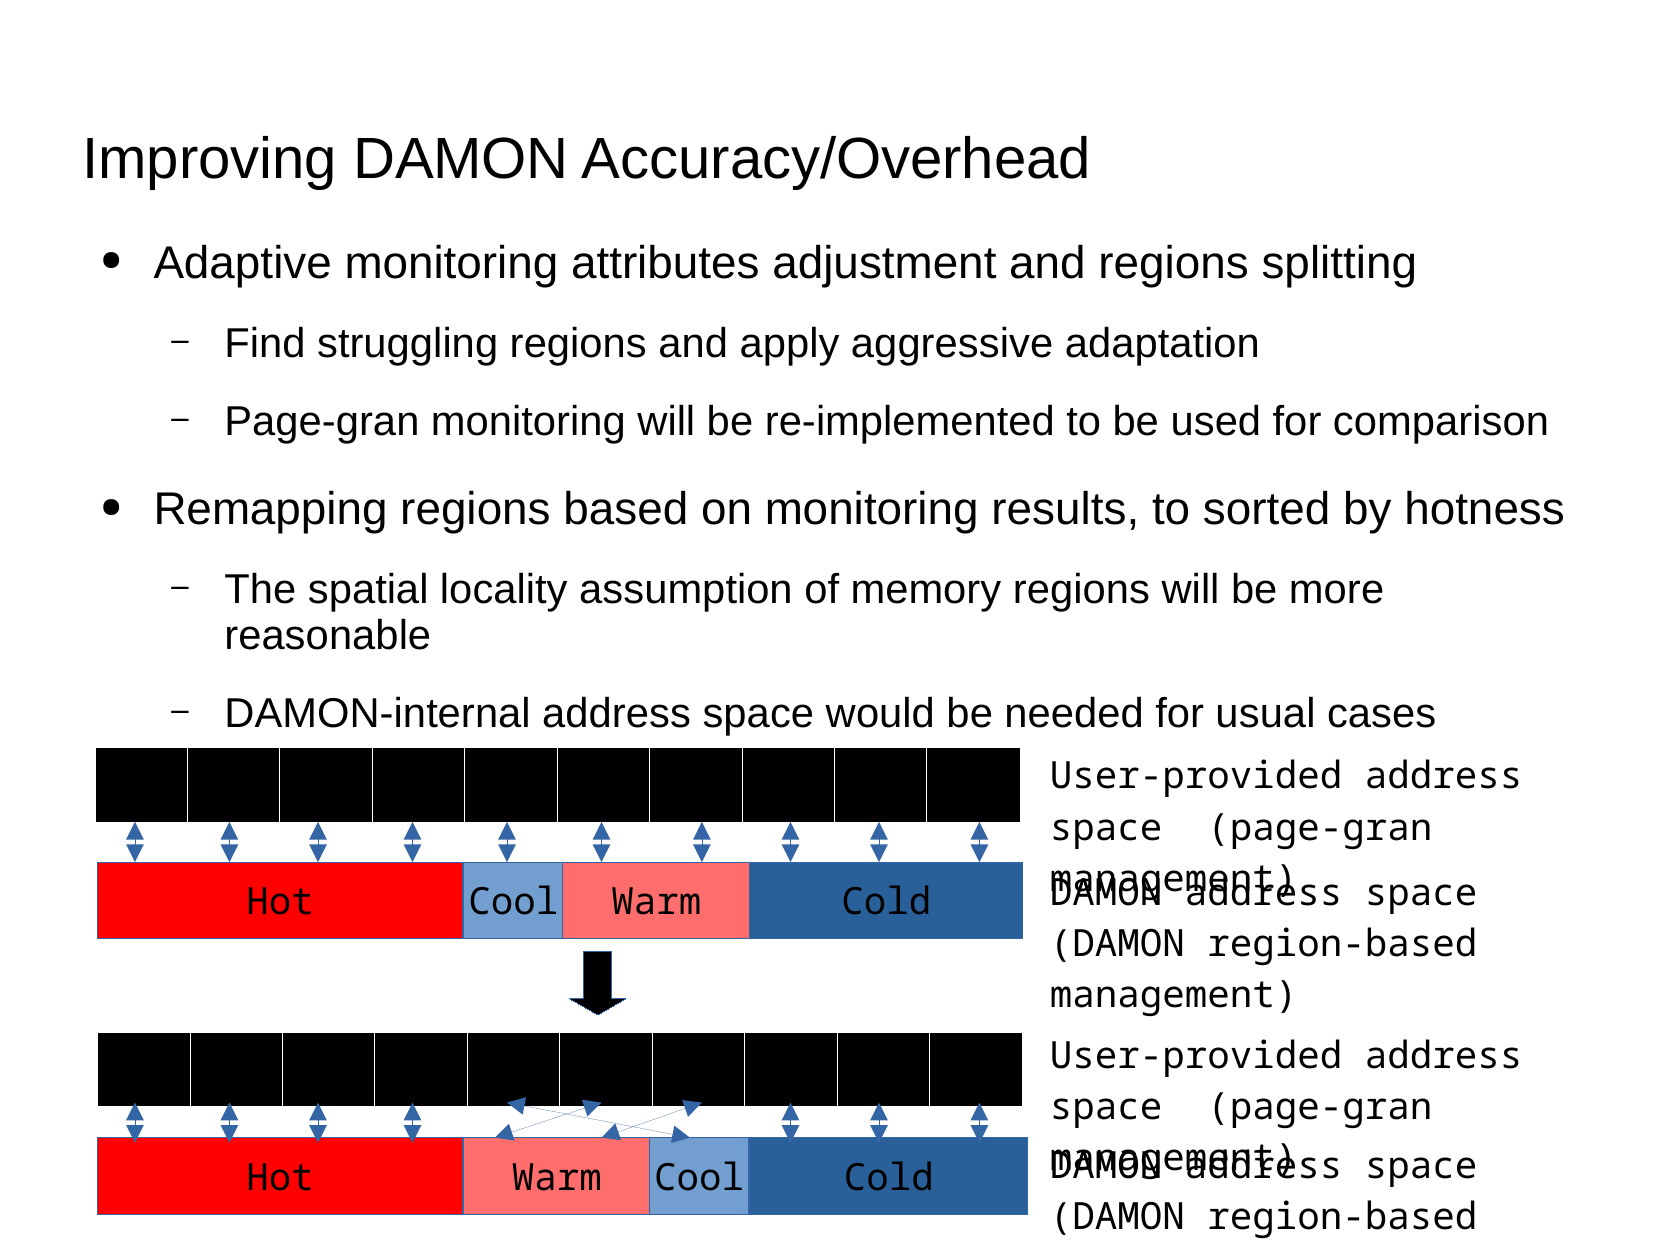

# Improving DAMON Accuracy/Overhead
Adaptive monitoring attributes adjustment and regions splitting
Find struggling regions and apply aggressive adaptation
Page-gran monitoring will be re-implemented to be used for comparison
Remapping regions based on monitoring results, to sorted by hotness
The spatial locality assumption of memory regions will be more reasonable
DAMON-internal address space would be needed for usual cases
User-provided address space (page-gran management)
| | | | | | | | | | |
| --- | --- | --- | --- | --- | --- | --- | --- | --- | --- |
DAMON address space
(DAMON region-based management)
Hot
Cool
Warm
Cold
User-provided address space (page-gran management)
| | | | | | | | | | |
| --- | --- | --- | --- | --- | --- | --- | --- | --- | --- |
DAMON address space
(DAMON region-based management)
Hot
Warm
Cool
Cold